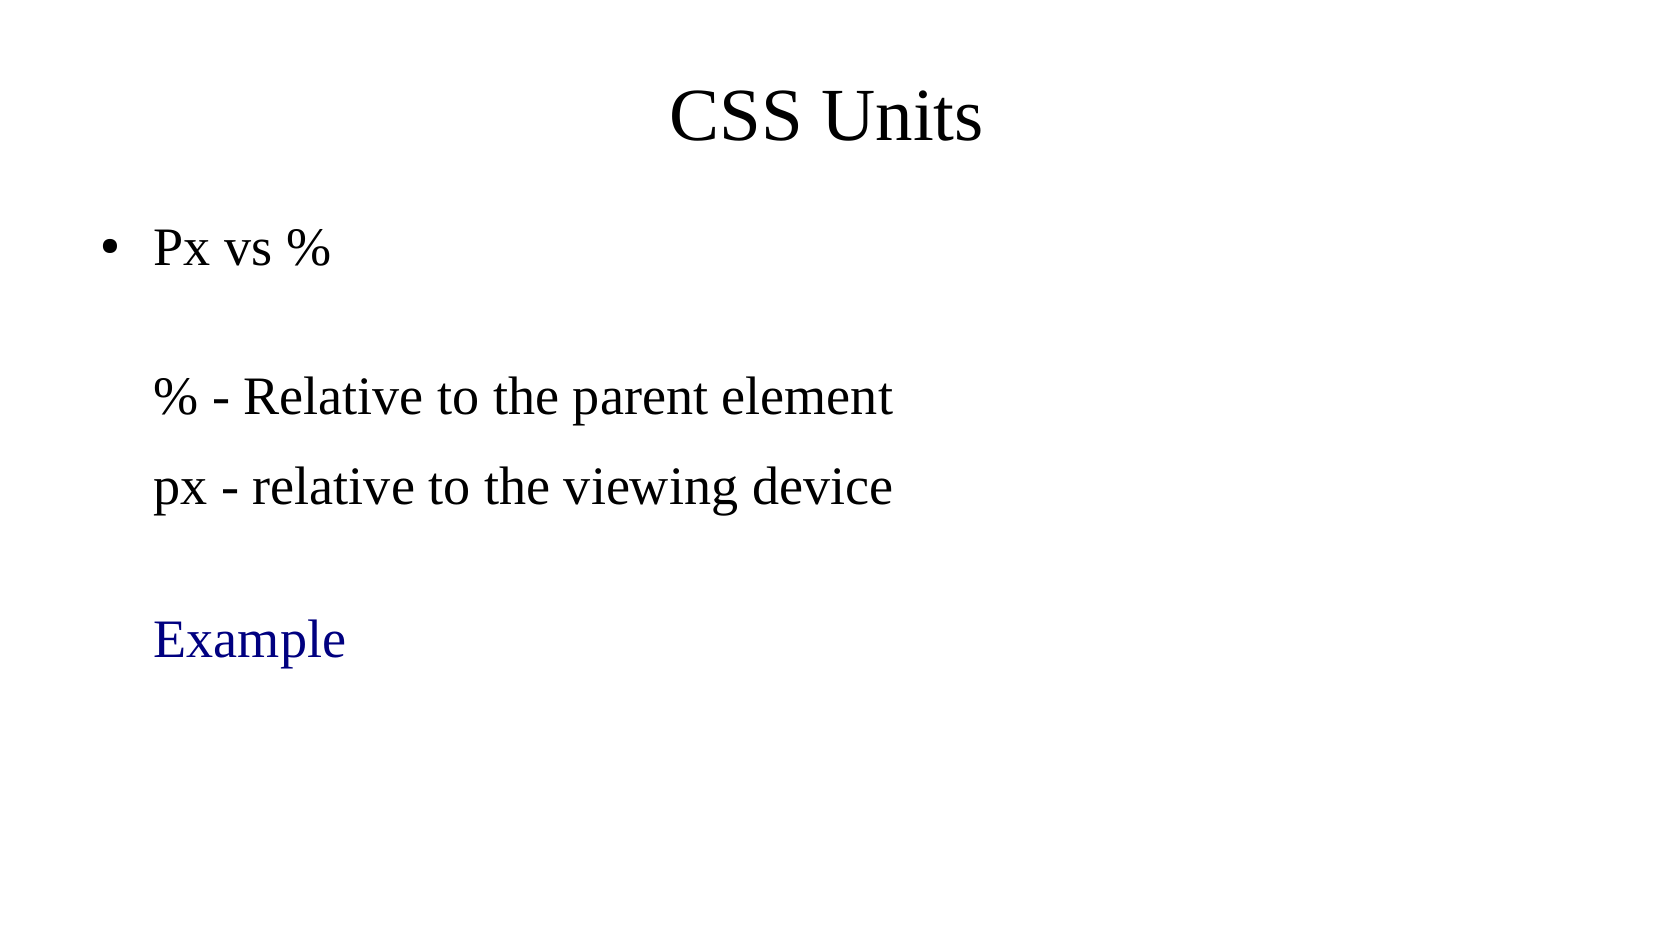

# CSS Units
Px vs %
% - Relative to the parent element
px - relative to the viewing device
Example